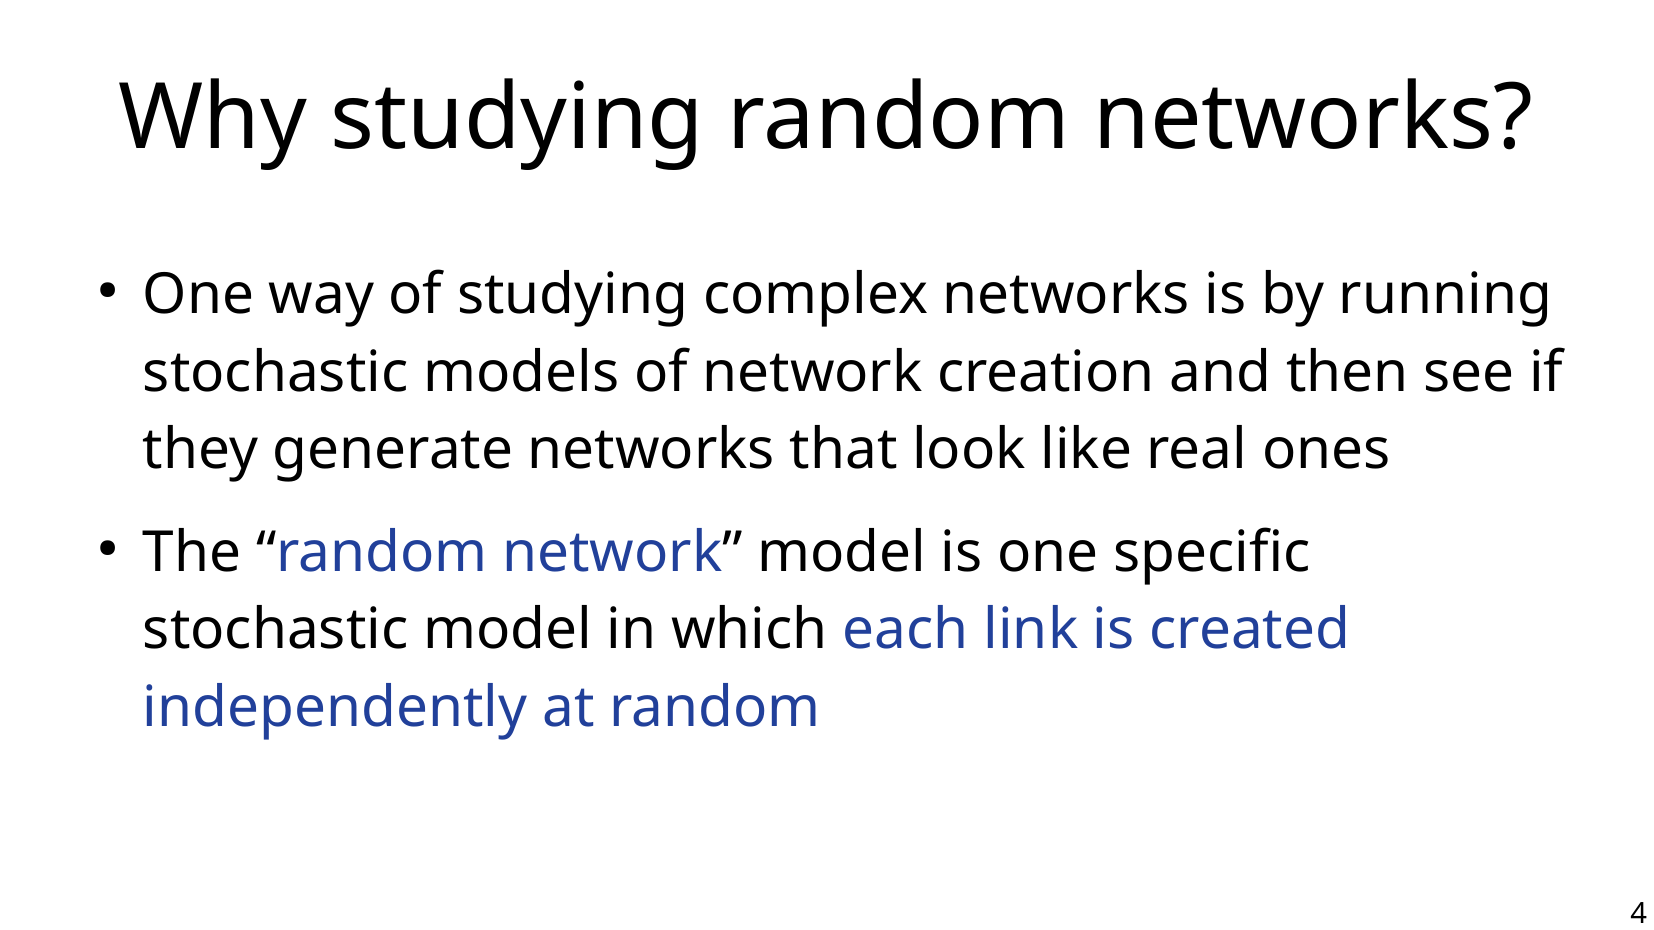

# Why studying random networks?
One way of studying complex networks is by running stochastic models of network creation and then see if they generate networks that look like real ones
The “random network” model is one specific stochastic model in which each link is created independently at random
4